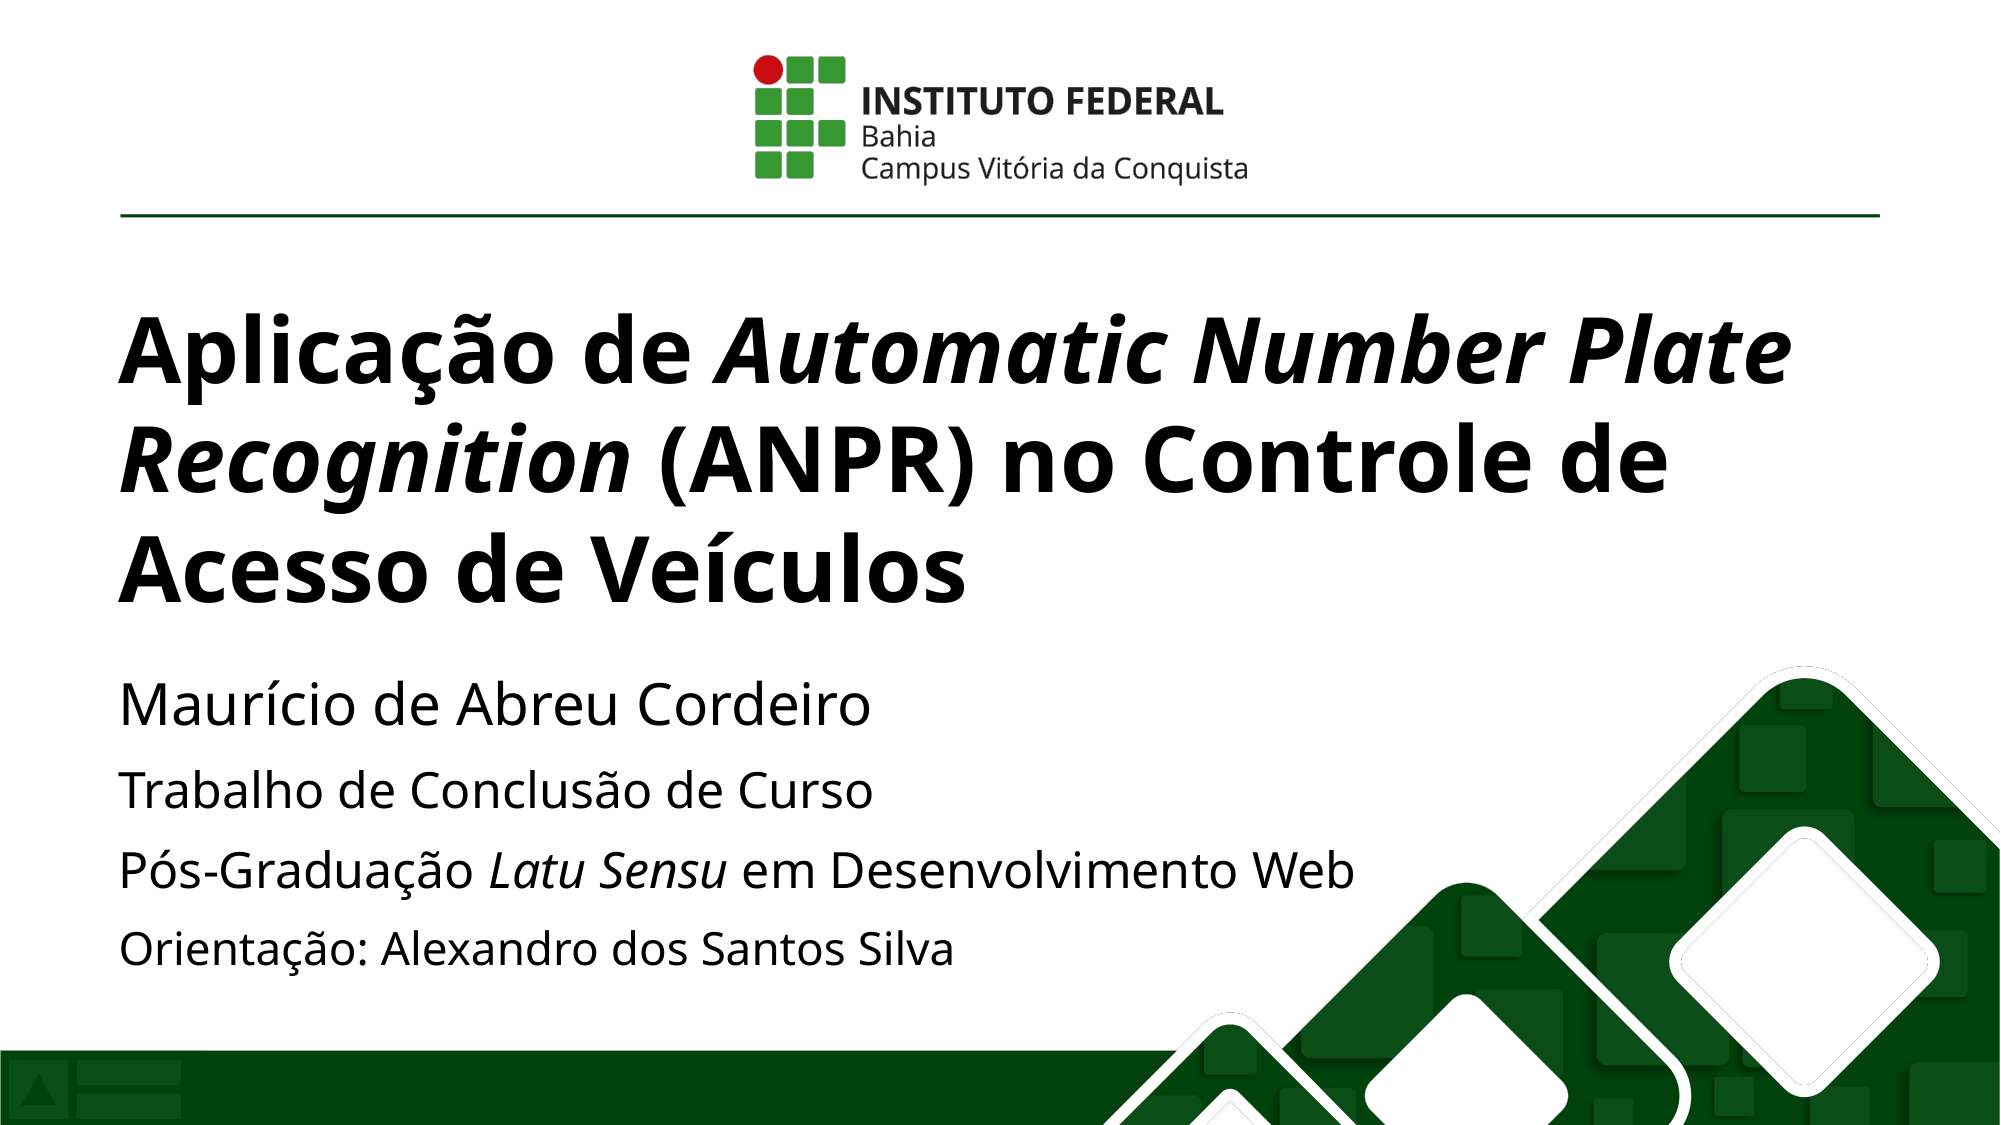

# Aplicação de Automatic Number Plate Recognition (ANPR) no Controle de Acesso de Veículos
Maurício de Abreu Cordeiro
Trabalho de Conclusão de Curso
Pós-Graduação Latu Sensu em Desenvolvimento Web
Orientação: Alexandro dos Santos Silva